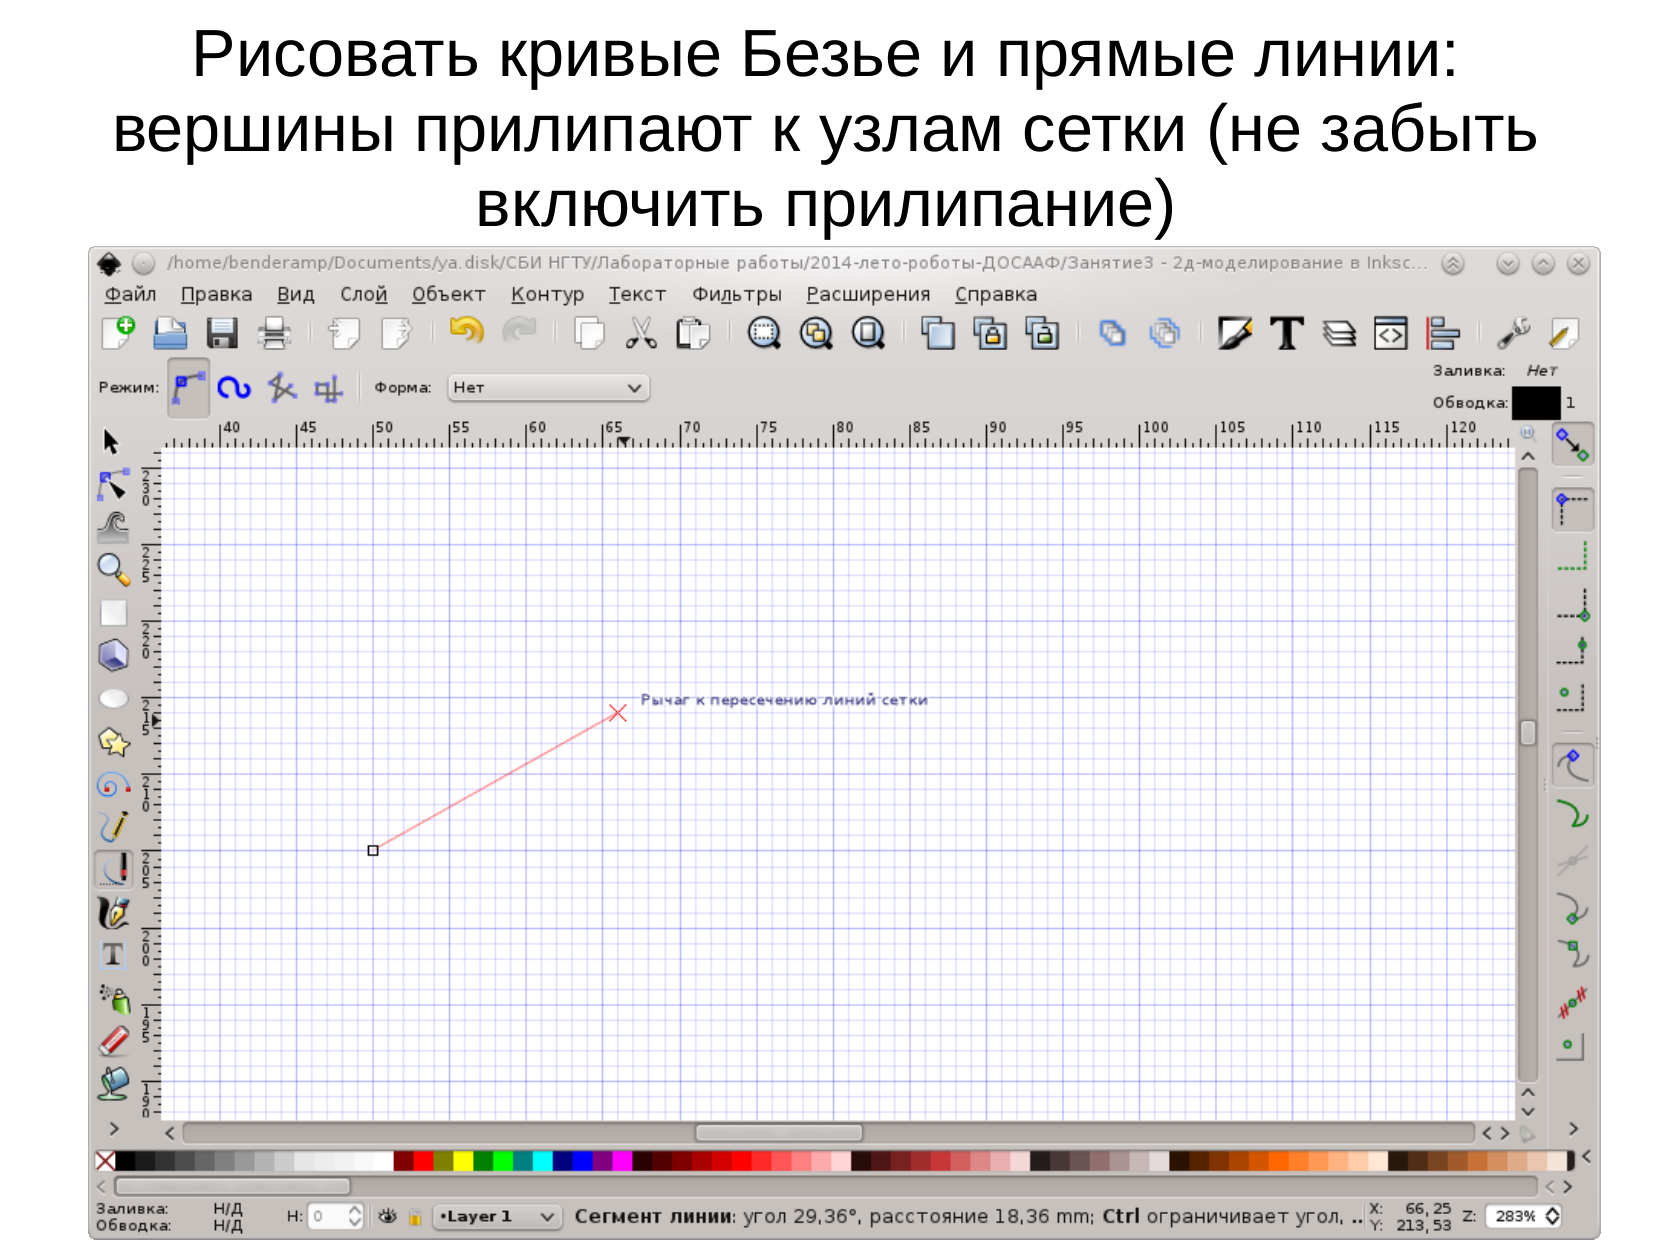

# Рисовать кривые Безье и прямые линии: вершины прилипают к узлам сетки (не забыть включить прилипание)